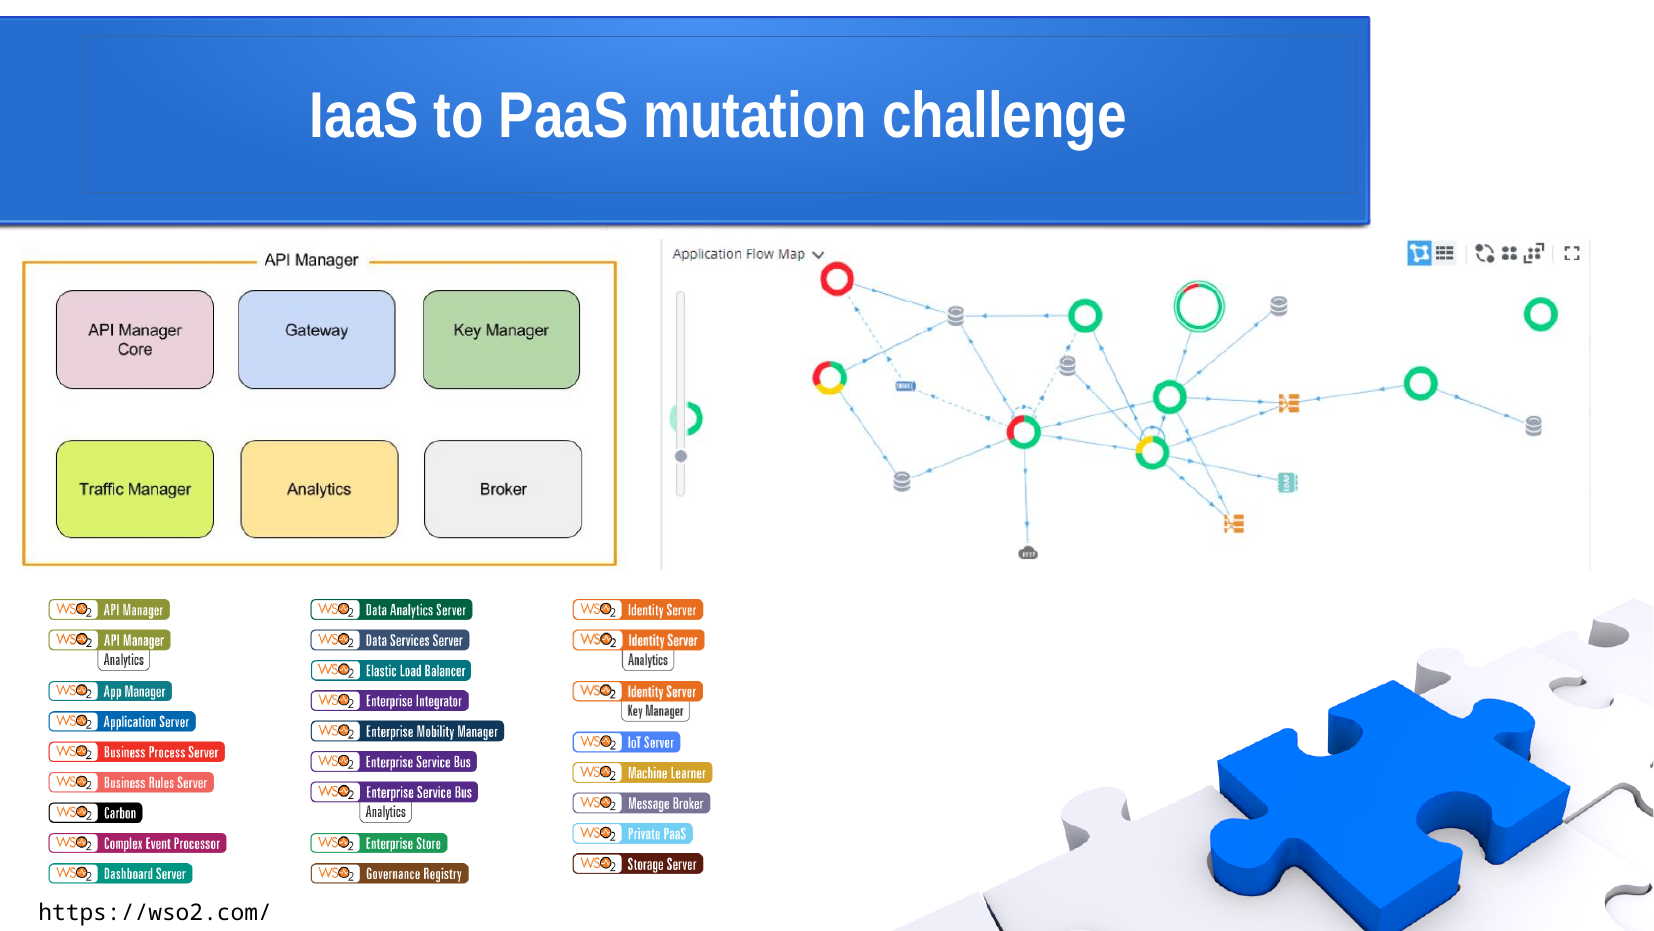

# IaaS to PaaS mutation challenge
https://wso2.com/